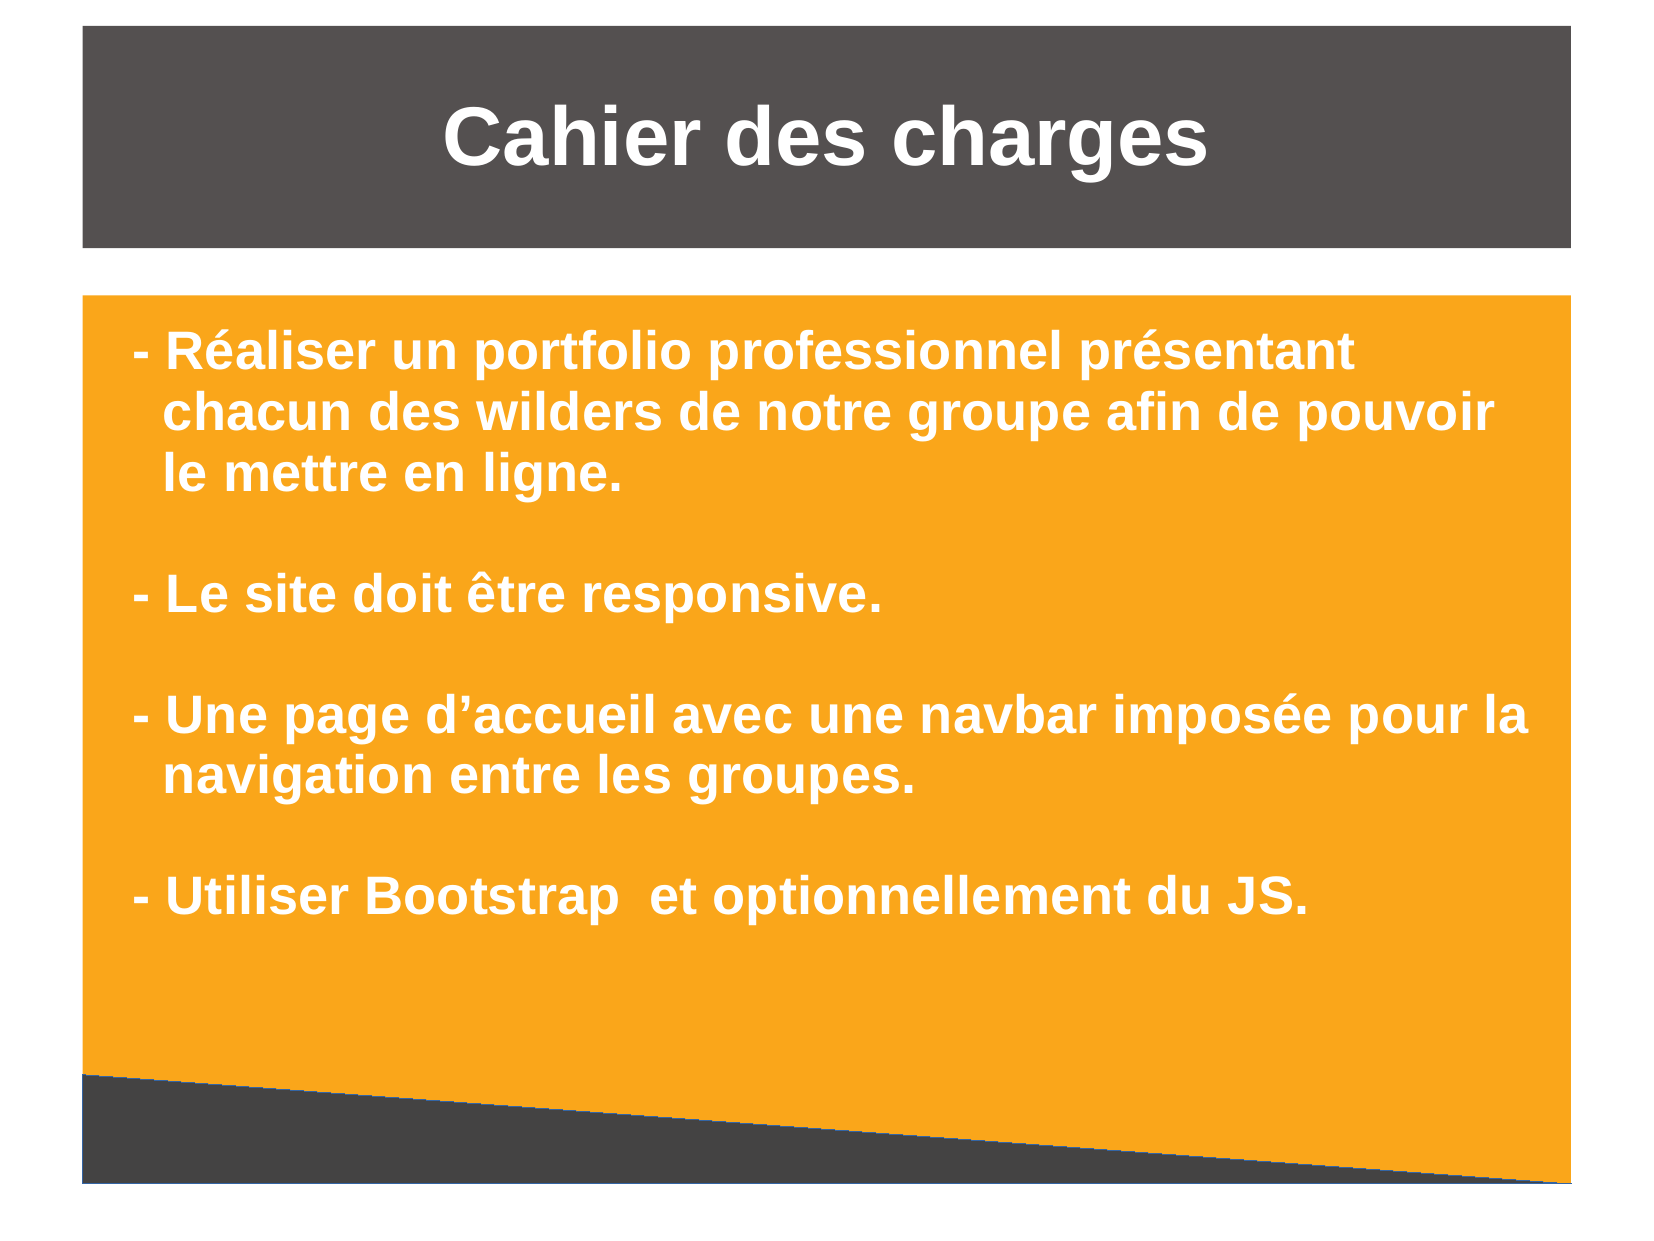

# Cahier des charges
	- Réaliser un portfolio professionnel présentant
	 chacun des wilders de notre groupe afin de pouvoir 		 le mettre en ligne.
	- Le site doit être responsive.
	- Une page d’accueil avec une navbar imposée pour la 	 navigation entre les groupes.
	- Utiliser Bootstrap 	et optionnellement du JS.